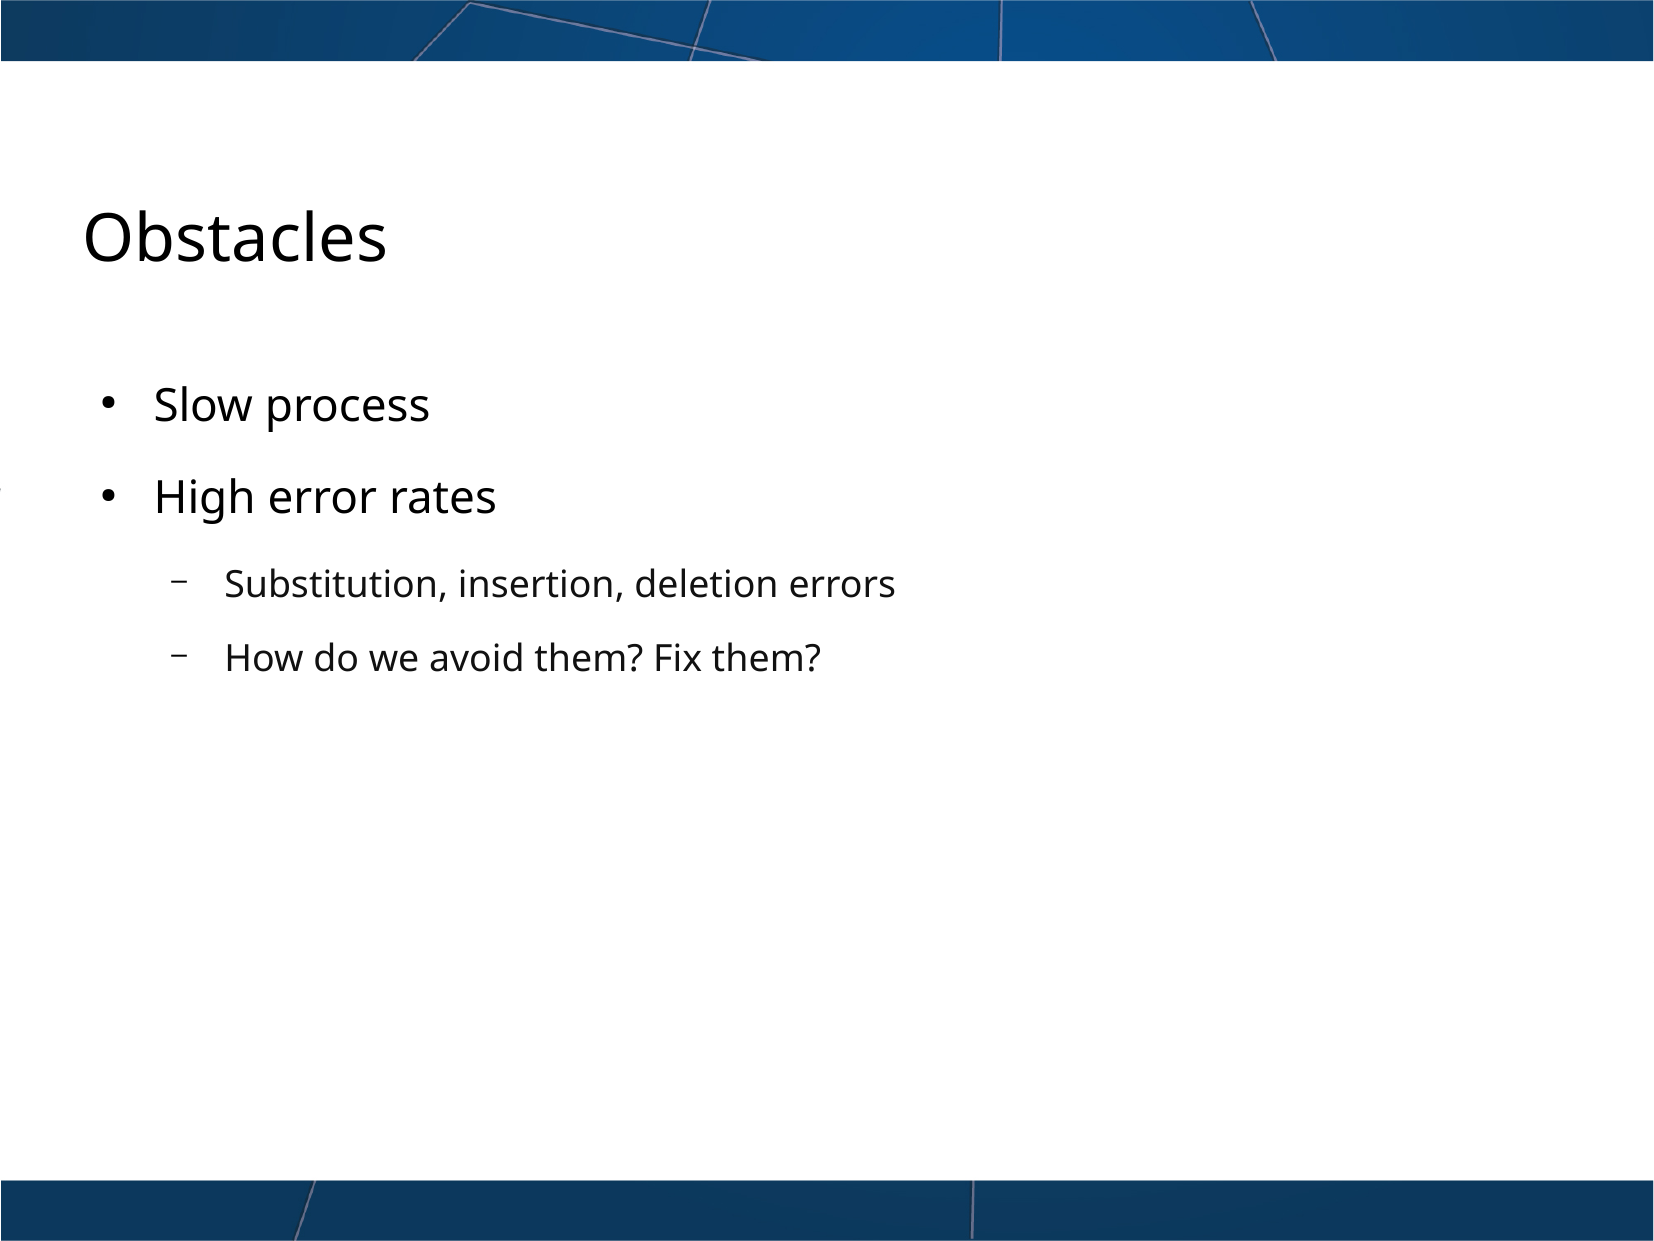

# Obstacles
Slow process
High error rates
Substitution, insertion, deletion errors
How do we avoid them? Fix them?